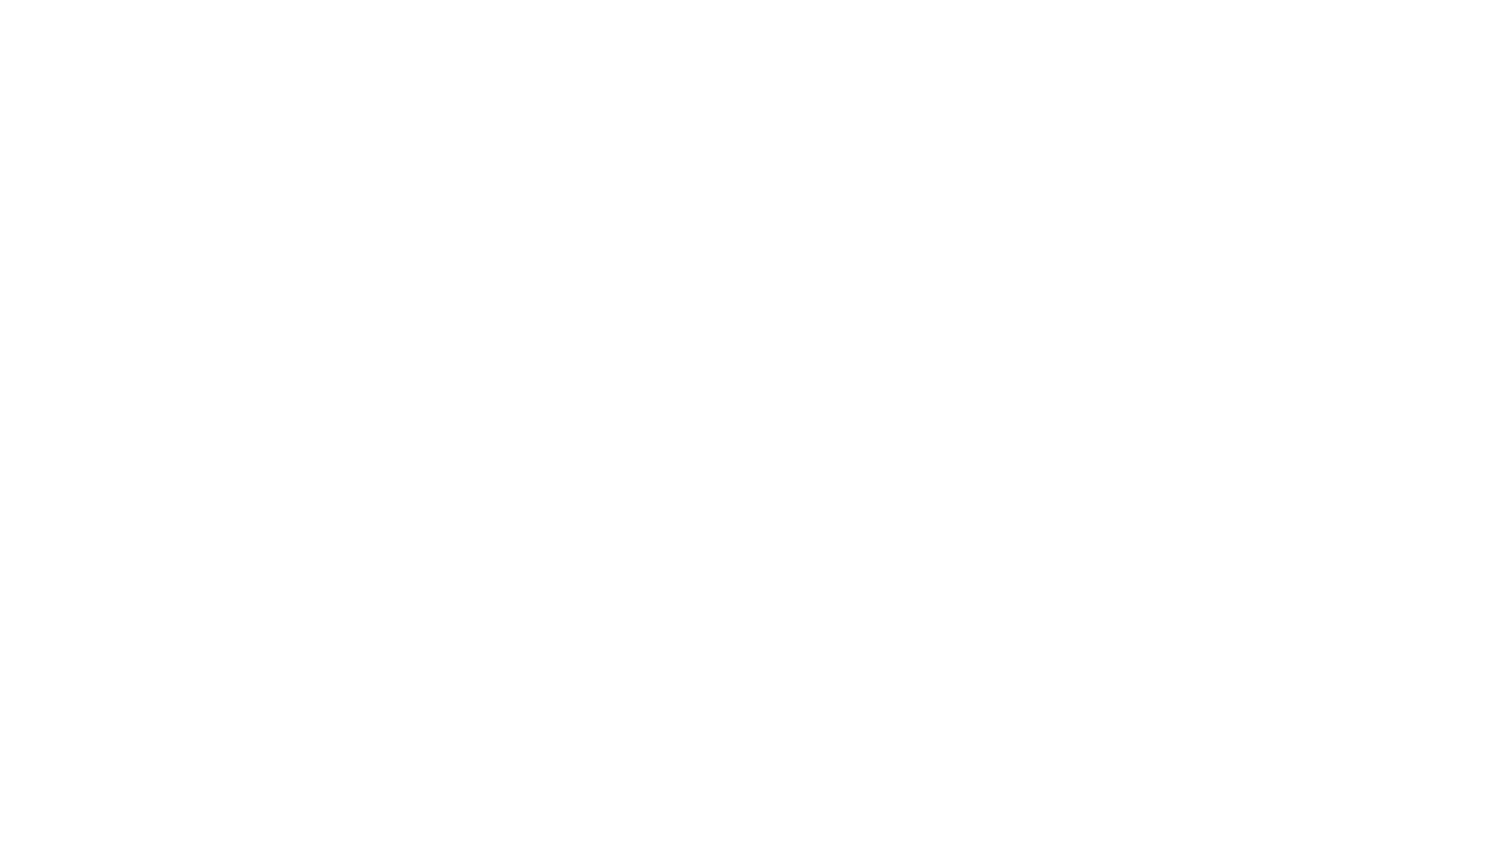

Automatizando KiCad
KiBot: Generación automática de archivos de fabricación en KiCad
San Martín | septiembre | 2024